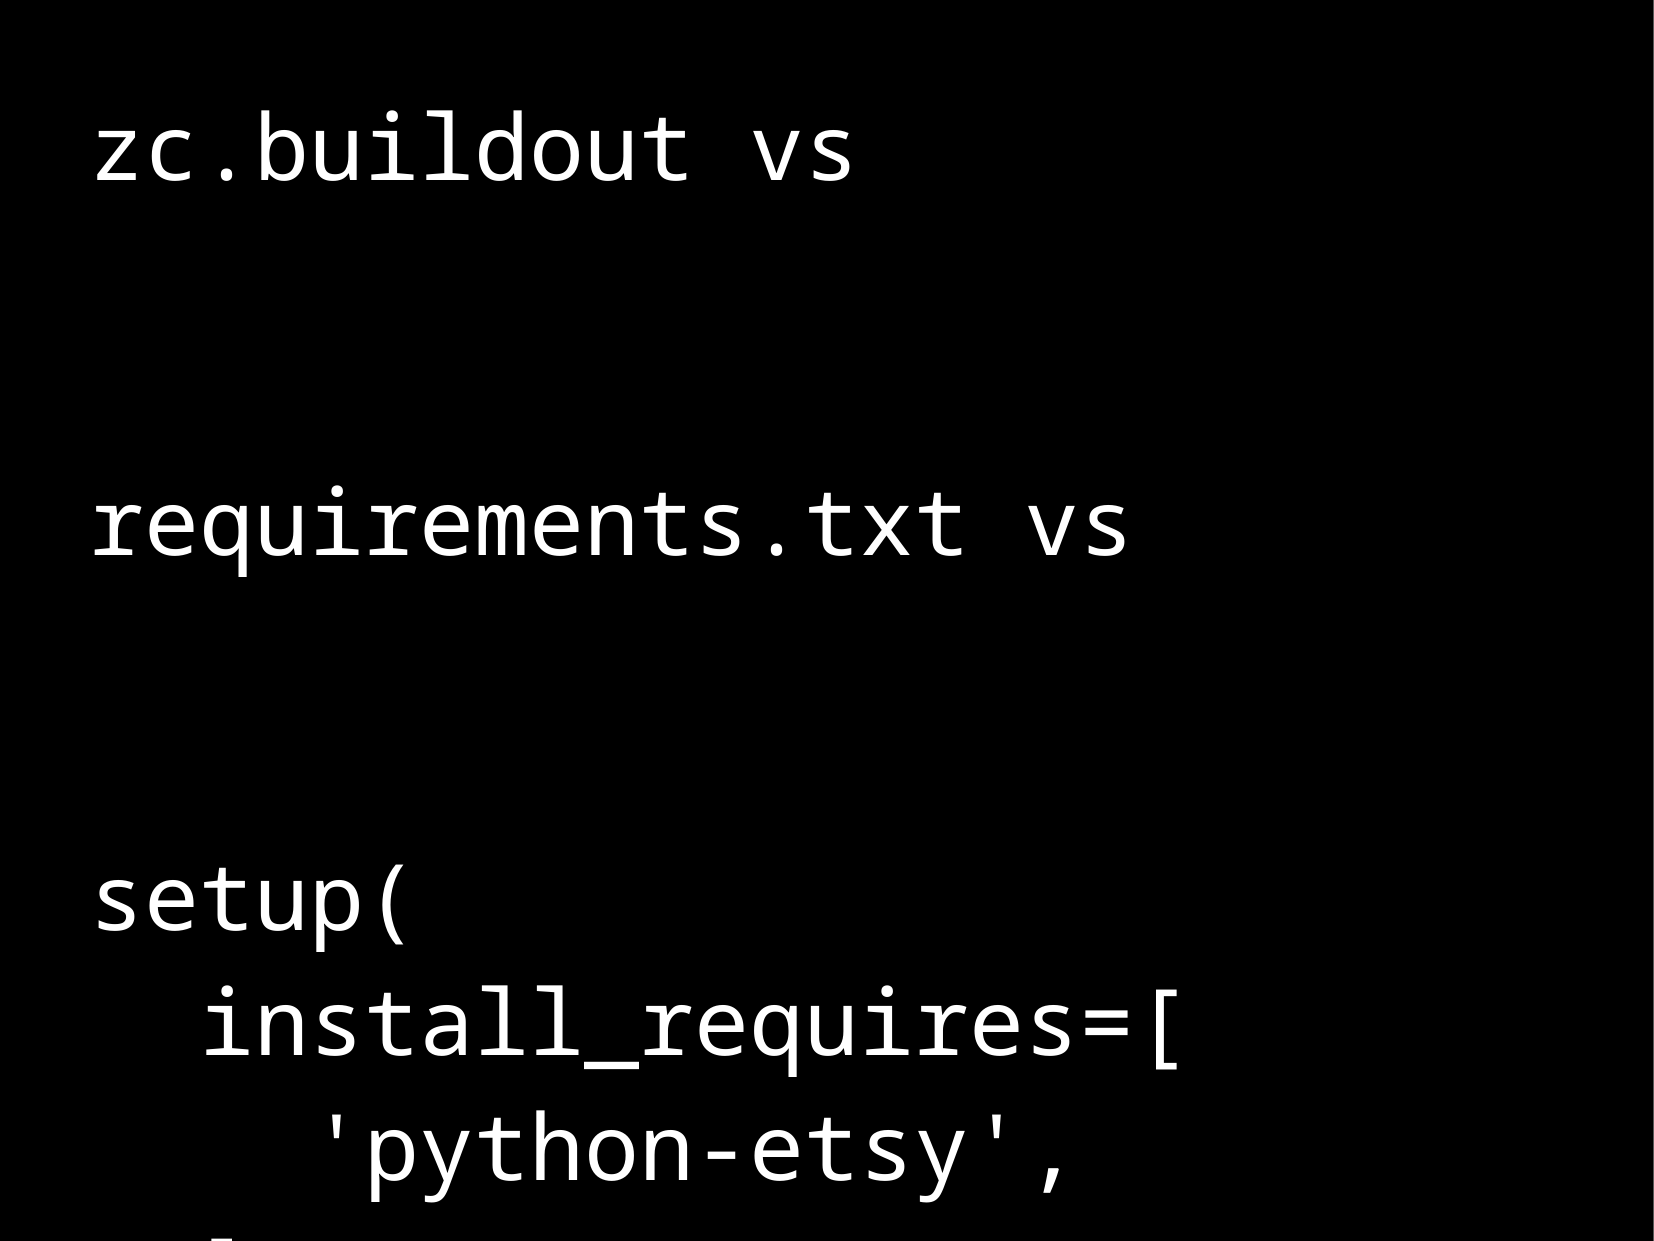

zc.buildout vs
requirements.txt vs
setup(
 install_requires=[
 'python-etsy',
 ],
)